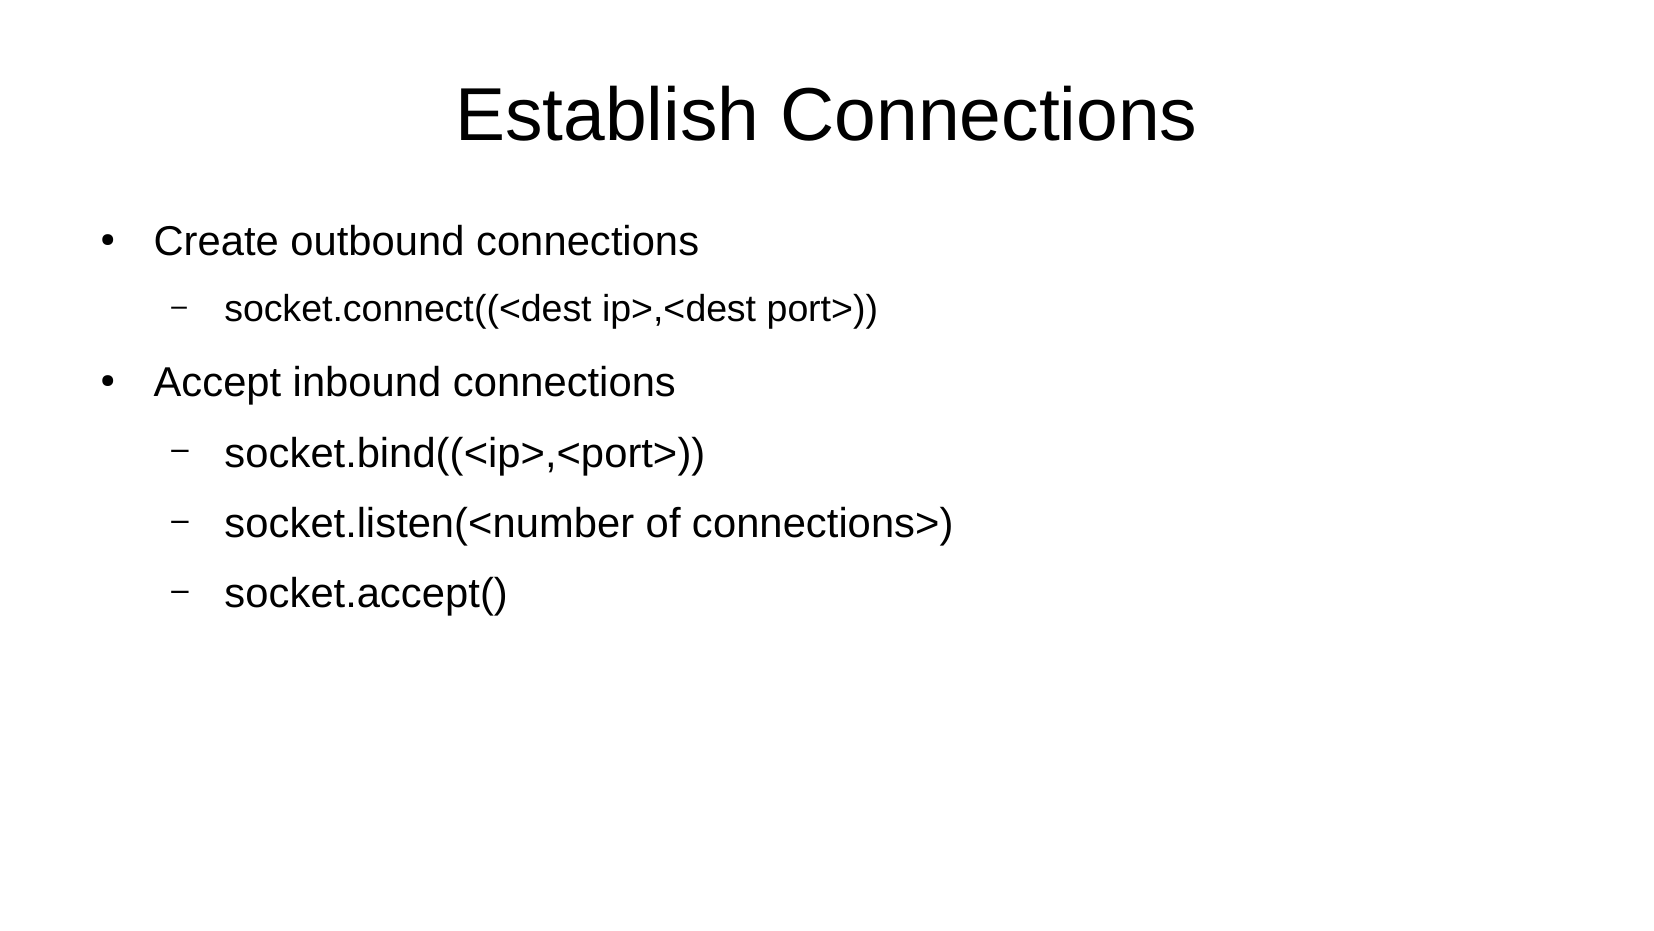

# Establish Connections
Create outbound connections
socket.connect((<dest ip>,<dest port>))
Accept inbound connections
socket.bind((<ip>,<port>))
socket.listen(<number of connections>)
socket.accept()